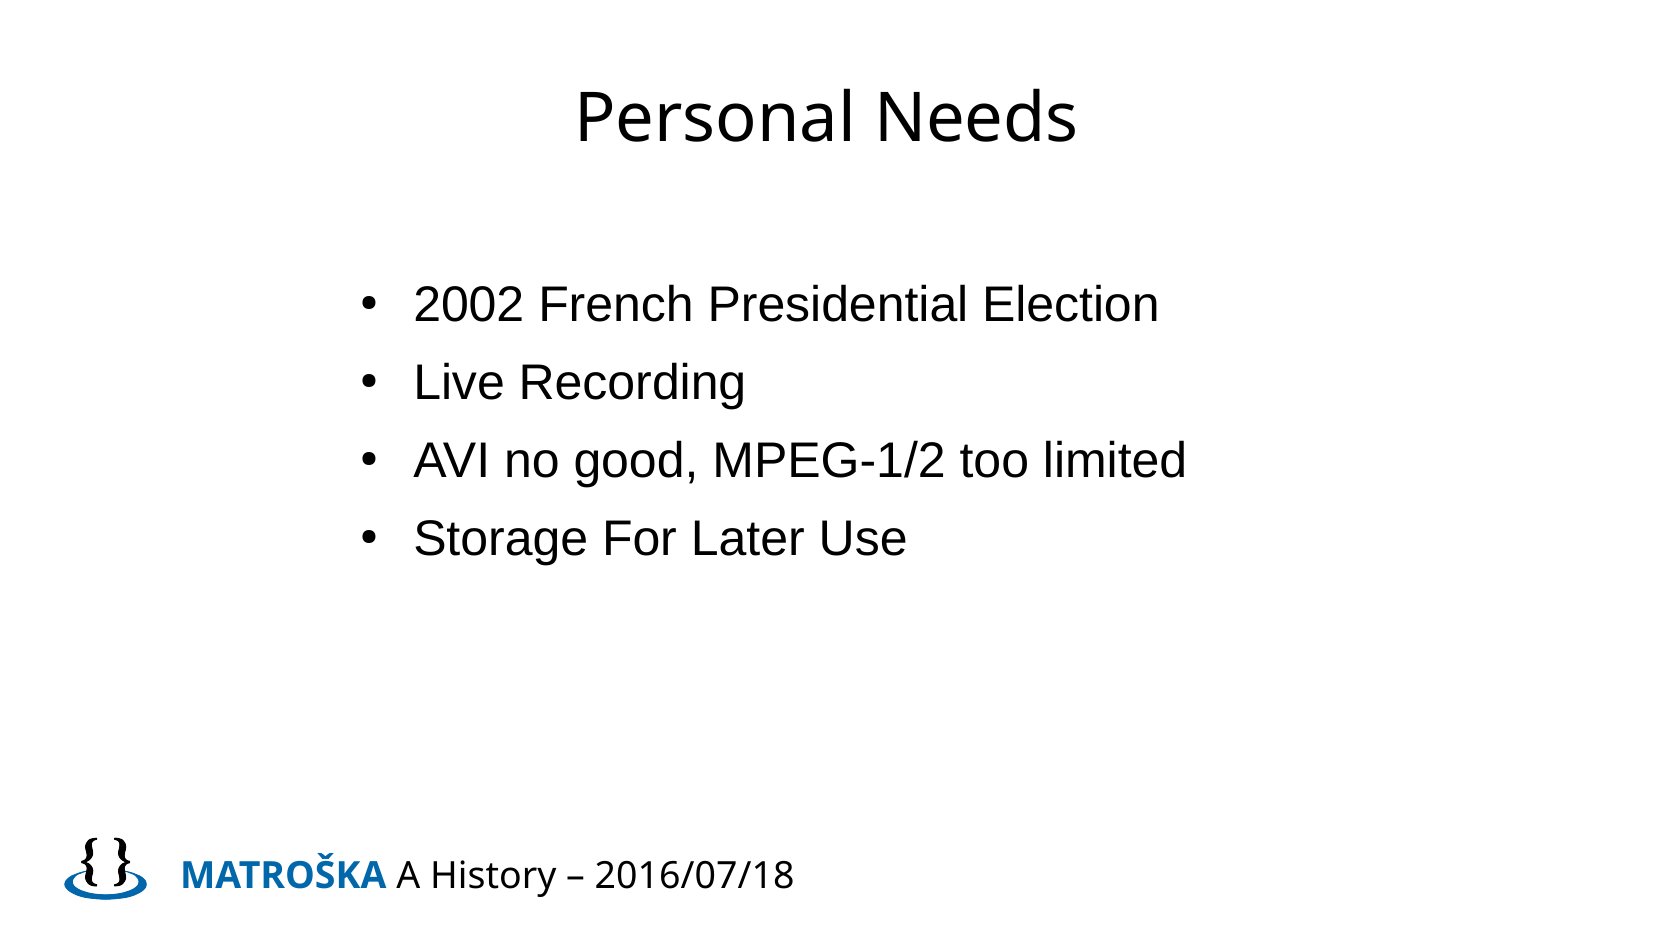

# Personal Needs
2002 French Presidential Election
Live Recording
AVI no good, MPEG-1/2 too limited
Storage For Later Use
MATROŠKA A History – 2016/07/18